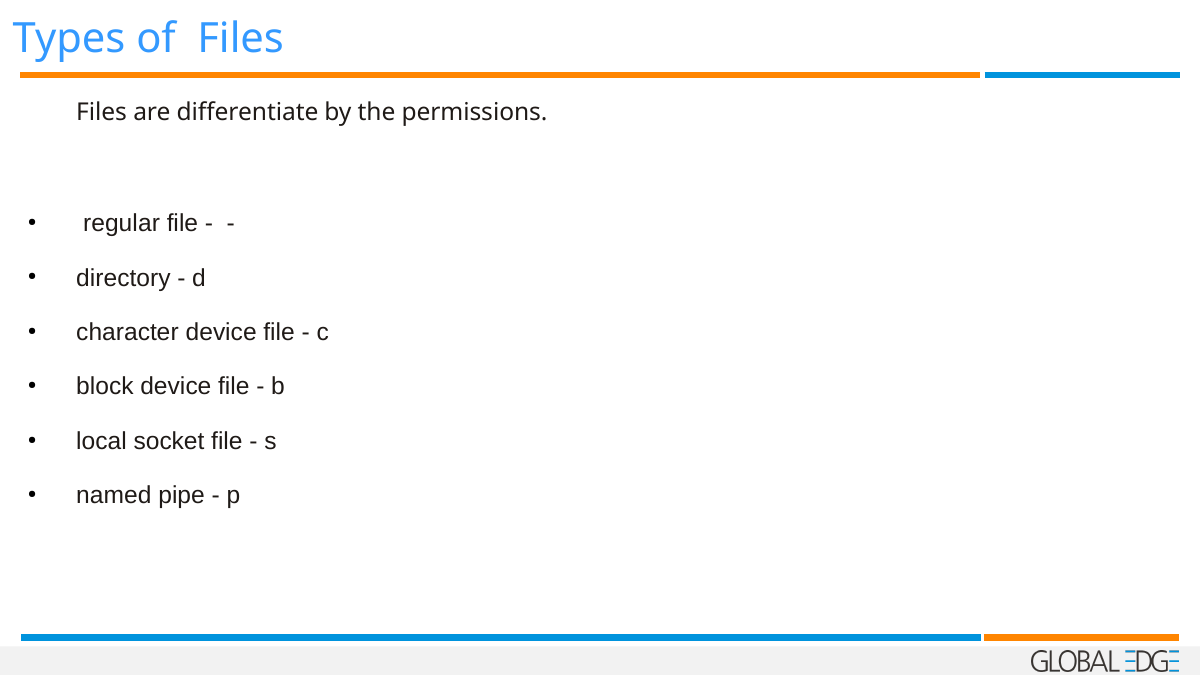

# Types of Files
Files are differentiate by the permissions.
 regular file - -
directory - d
character device file - c
block device file - b
local socket file - s
named pipe - p